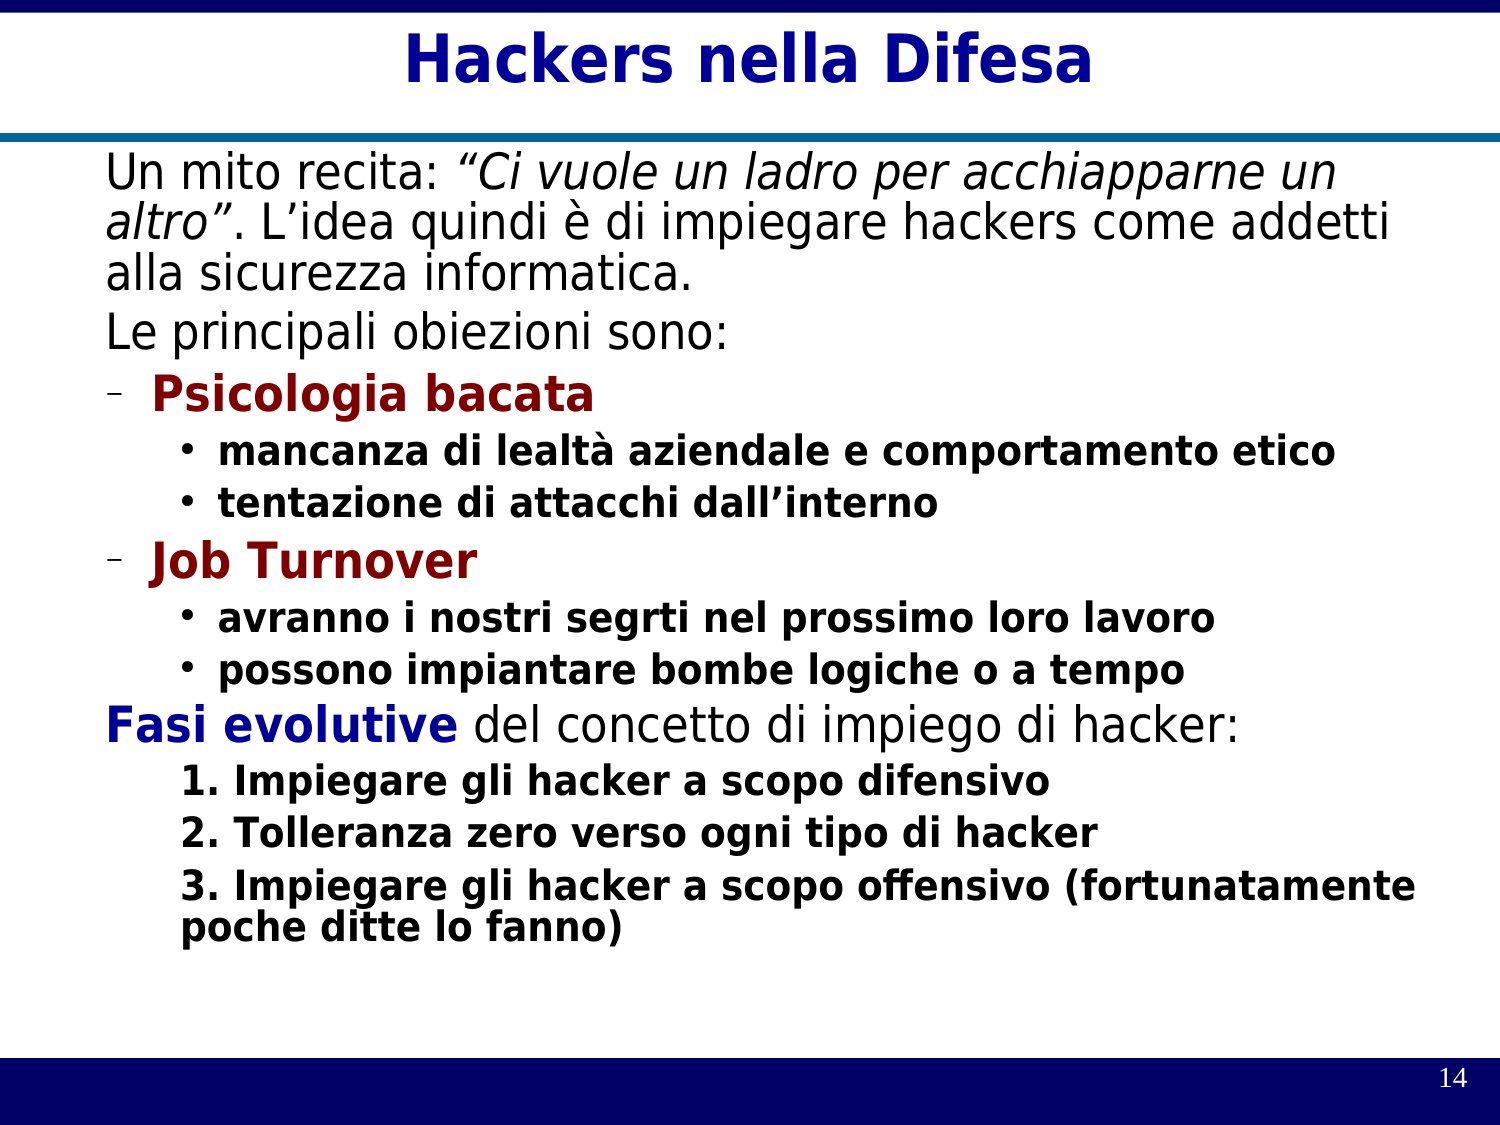

# Hackers nella Difesa
Un mito recita: “Ci vuole un ladro per acchiapparne un altro”. L’idea quindi è di impiegare hackers come addetti alla sicurezza informatica.
Le principali obiezioni sono:
Psicologia bacata
mancanza di lealtà aziendale e comportamento etico
tentazione di attacchi dall’interno
Job Turnover
avranno i nostri segrti nel prossimo loro lavoro
possono impiantare bombe logiche o a tempo
Fasi evolutive del concetto di impiego di hacker:
 Impiegare gli hacker a scopo difensivo
 Tolleranza zero verso ogni tipo di hacker
 Impiegare gli hacker a scopo offensivo (fortunatamente poche ditte lo fanno)